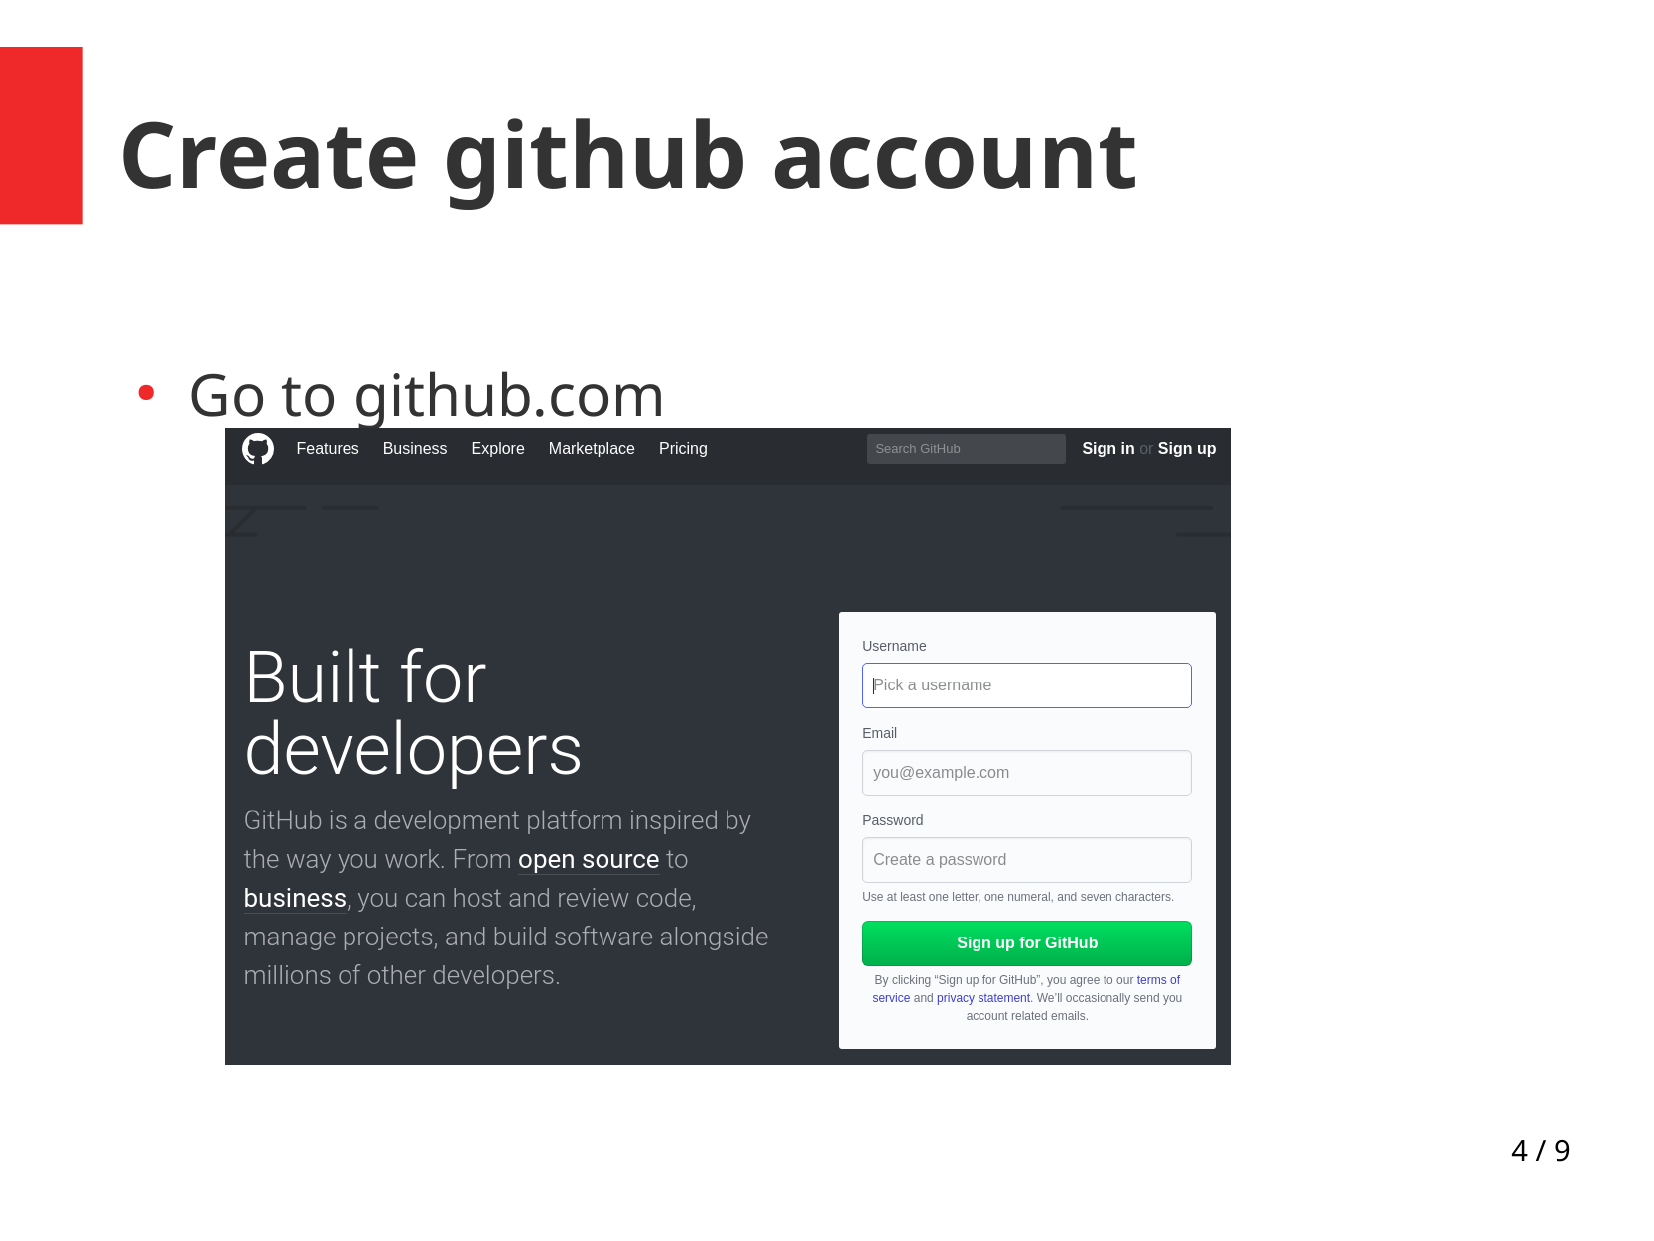

# Create github account
Go to github.com
4